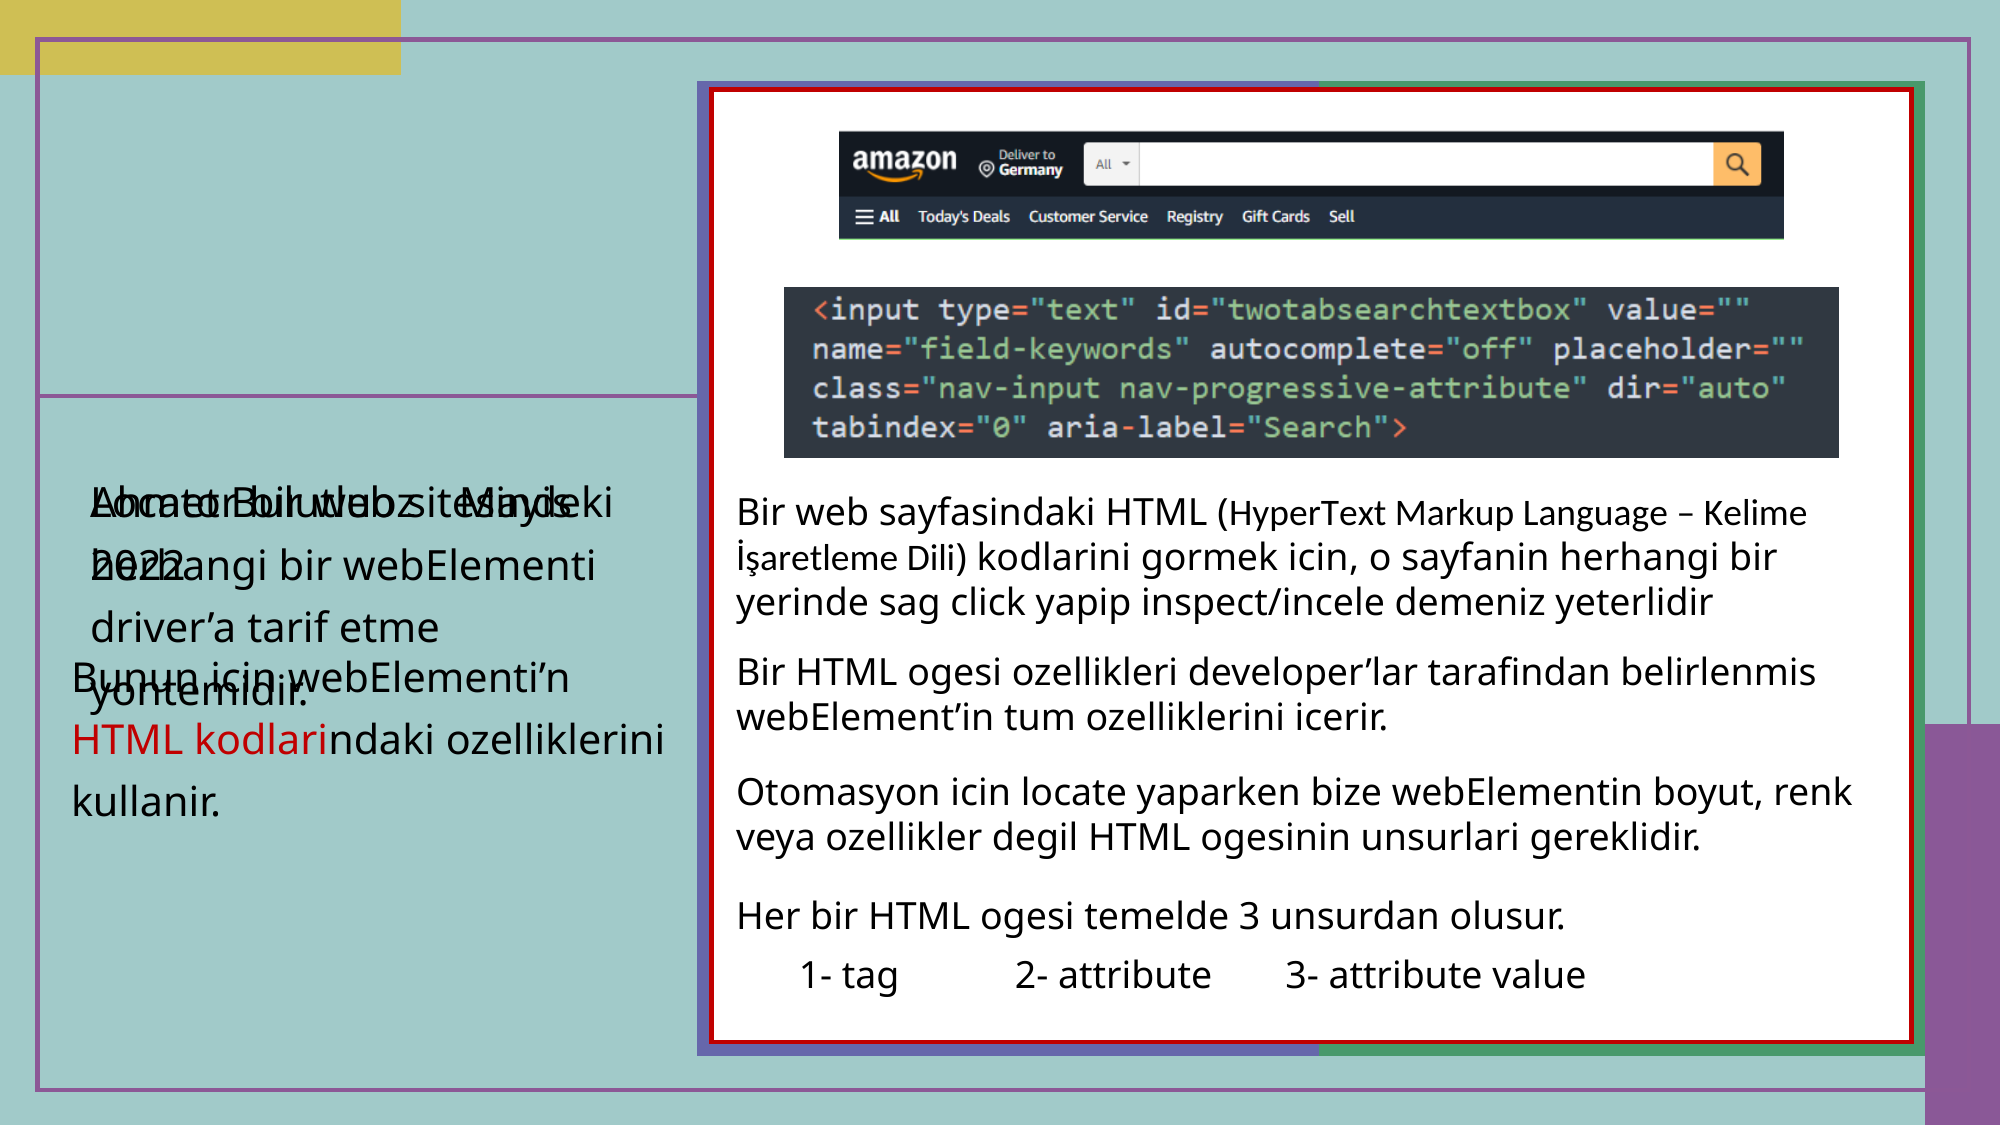

# Locator nedir ?
Locator bir web sitesindeki herhangi bir webElementi driver’a tarif etme yontemidir.
Ahmet Bulutluoz Mayis 2022
Bir web sayfasindaki HTML (HyperText Markup Language – Kelime İşaretleme Dili) kodlarini gormek icin, o sayfanin herhangi bir yerinde sag click yapip inspect/incele demeniz yeterlidir
Bunun icin webElementi’n HTML kodlarindaki ozelliklerini kullanir.
Bir HTML ogesi ozellikleri developer’lar tarafindan belirlenmis webElement’in tum ozelliklerini icerir.
Otomasyon icin locate yaparken bize webElementin boyut, renk veya ozellikler degil HTML ogesinin unsurlari gereklidir.
Her bir HTML ogesi temelde 3 unsurdan olusur.
1- tag
2- attribute
3- attribute value